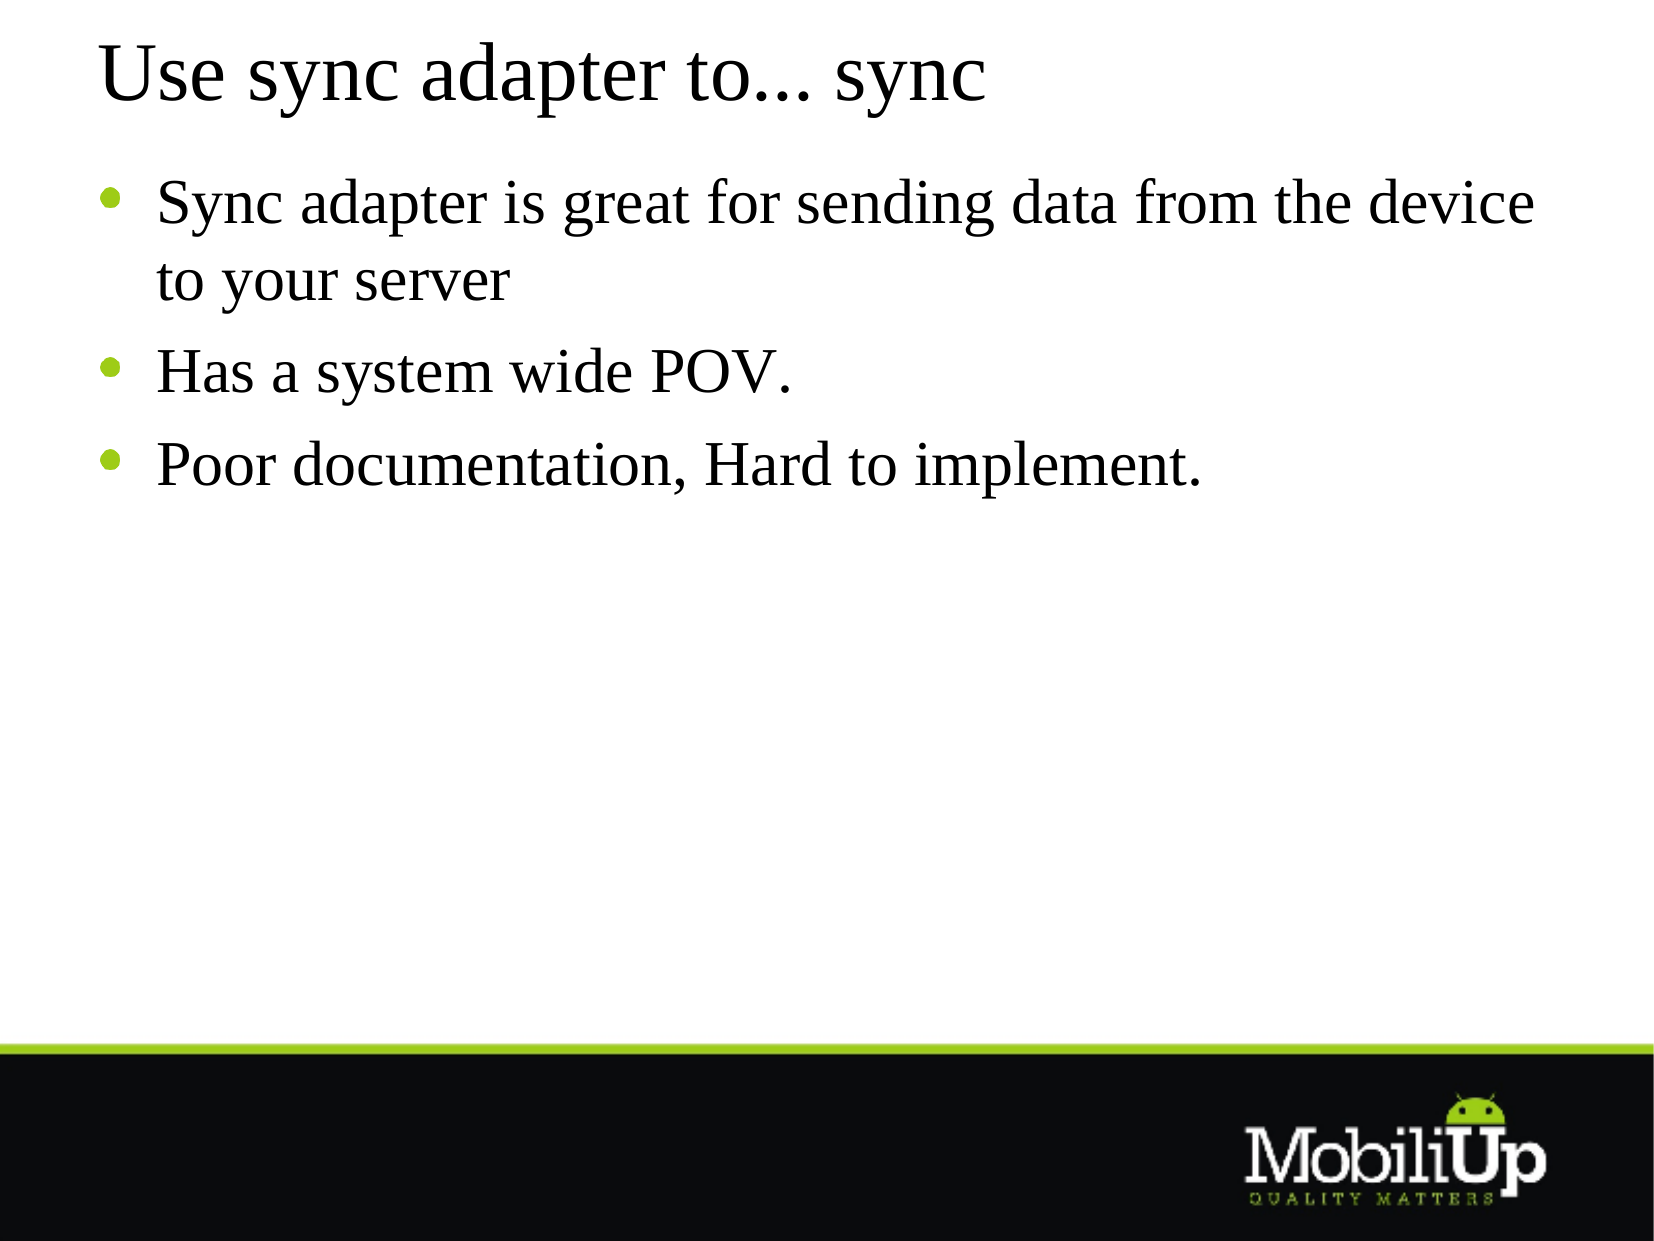

# Use sync adapter to... sync
Sync adapter is great for sending data from the device to your server
Has a system wide POV.
Poor documentation, Hard to implement.